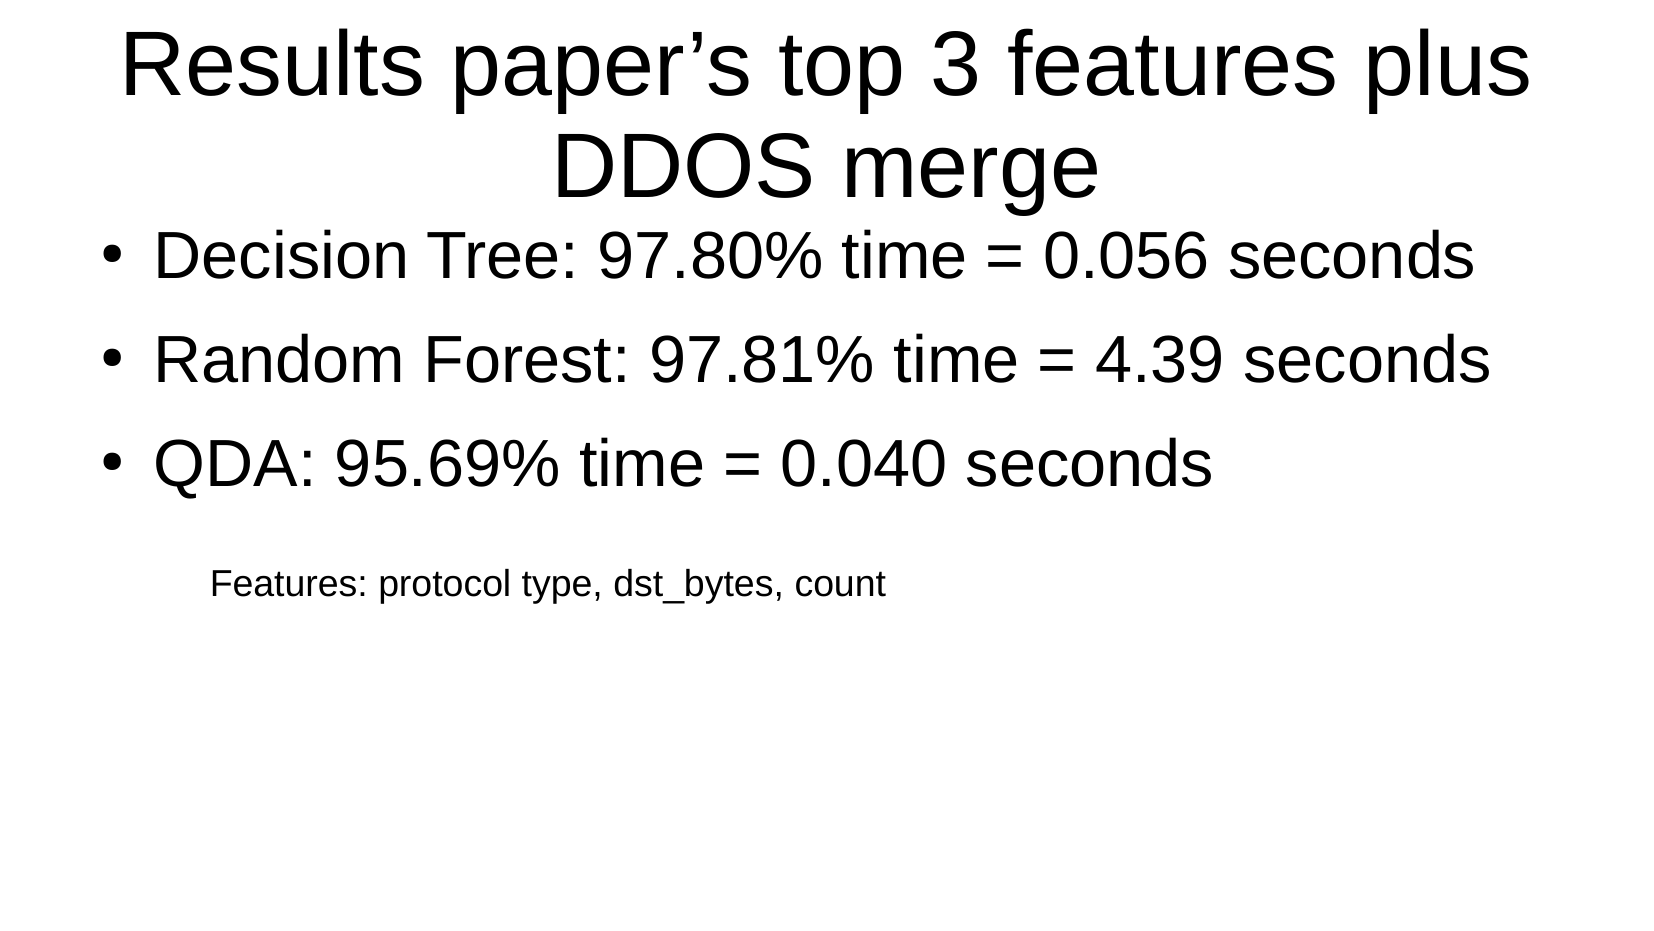

# Results paper’s top 3 features plus DDOS merge
Decision Tree: 97.80% time = 0.056 seconds
Random Forest: 97.81% time = 4.39 seconds
QDA: 95.69% time = 0.040 seconds
Features: protocol type, dst_bytes, count